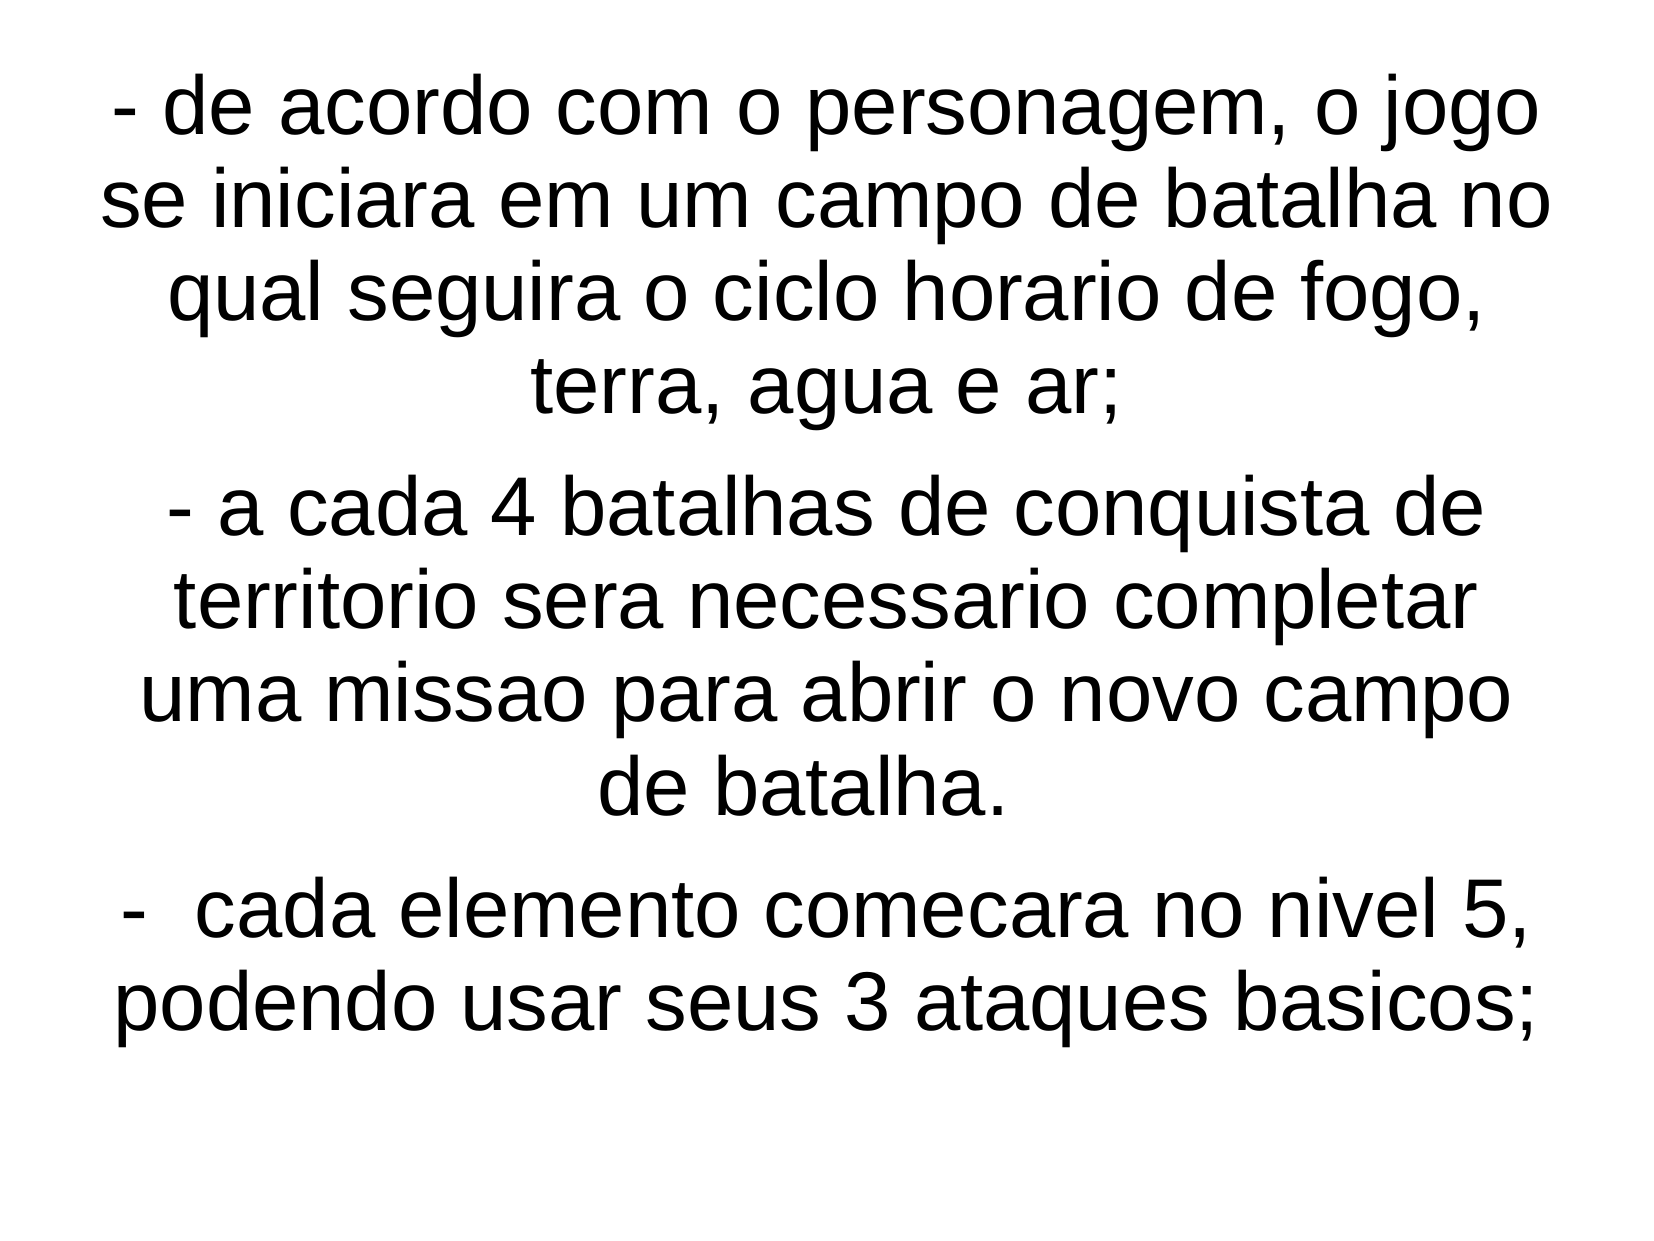

# - de acordo com o personagem, o jogo se iniciara em um campo de batalha no qual seguira o ciclo horario de fogo, terra, agua e ar;
- a cada 4 batalhas de conquista de territorio sera necessario completar uma missao para abrir o novo campo de batalha.
- cada elemento comecara no nivel 5, podendo usar seus 3 ataques basicos;